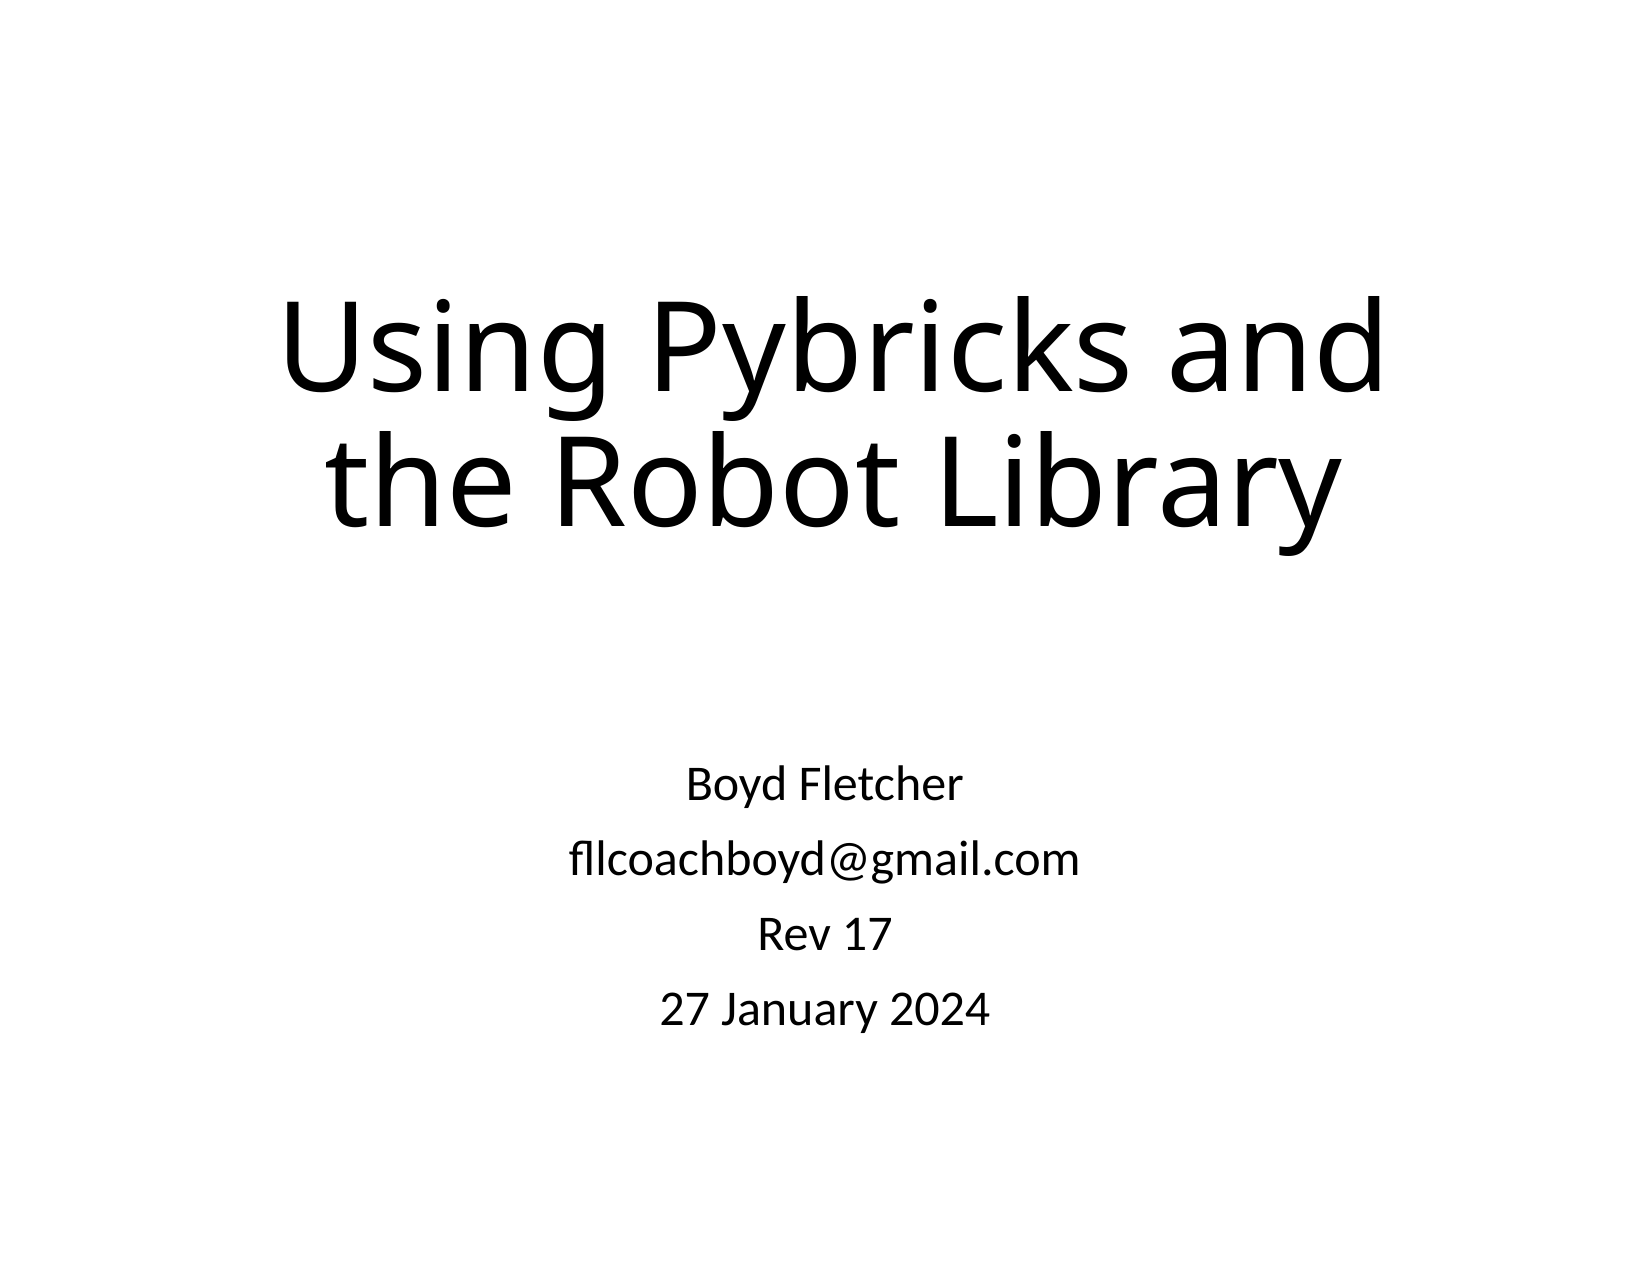

# Using Pybricks and the Robot Library
Boyd Fletcher
fllcoachboyd@gmail.com
Rev 17
27 January 2024